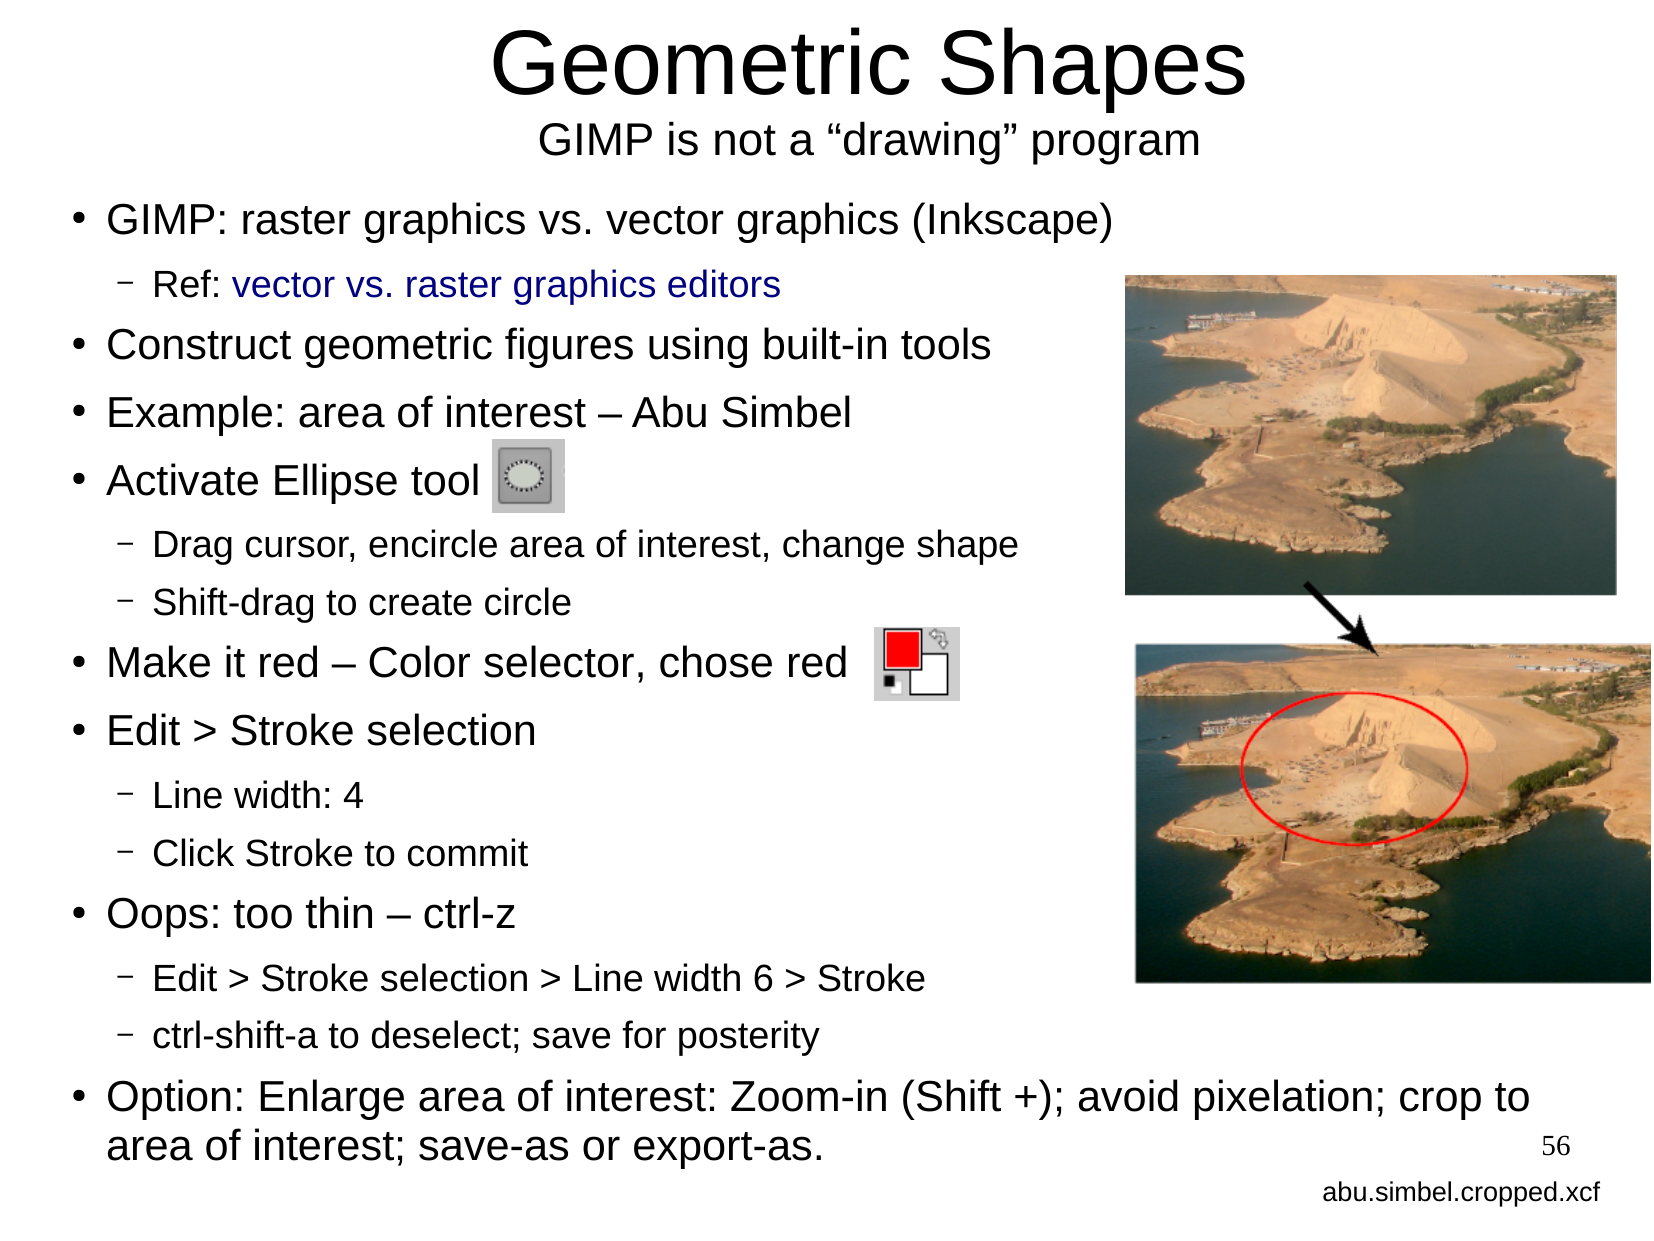

# Geometric Shapes GIMP is not a “drawing” program
GIMP: raster graphics vs. vector graphics (Inkscape)
Ref: vector vs. raster graphics editors
Construct geometric figures using built-in tools
Example: area of interest – Abu Simbel
Activate Ellipse tool
Drag cursor, encircle area of interest, change shape
Shift-drag to create circle
Make it red – Color selector, chose red
Edit > Stroke selection
Line width: 4
Click Stroke to commit
Oops: too thin – ctrl-z
Edit > Stroke selection > Line width 6 > Stroke
ctrl-shift-a to deselect; save for posterity
Option: Enlarge area of interest: Zoom-in (Shift +); avoid pixelation; crop to area of interest; save-as or export-as.
56
abu.simbel.cropped.xcf